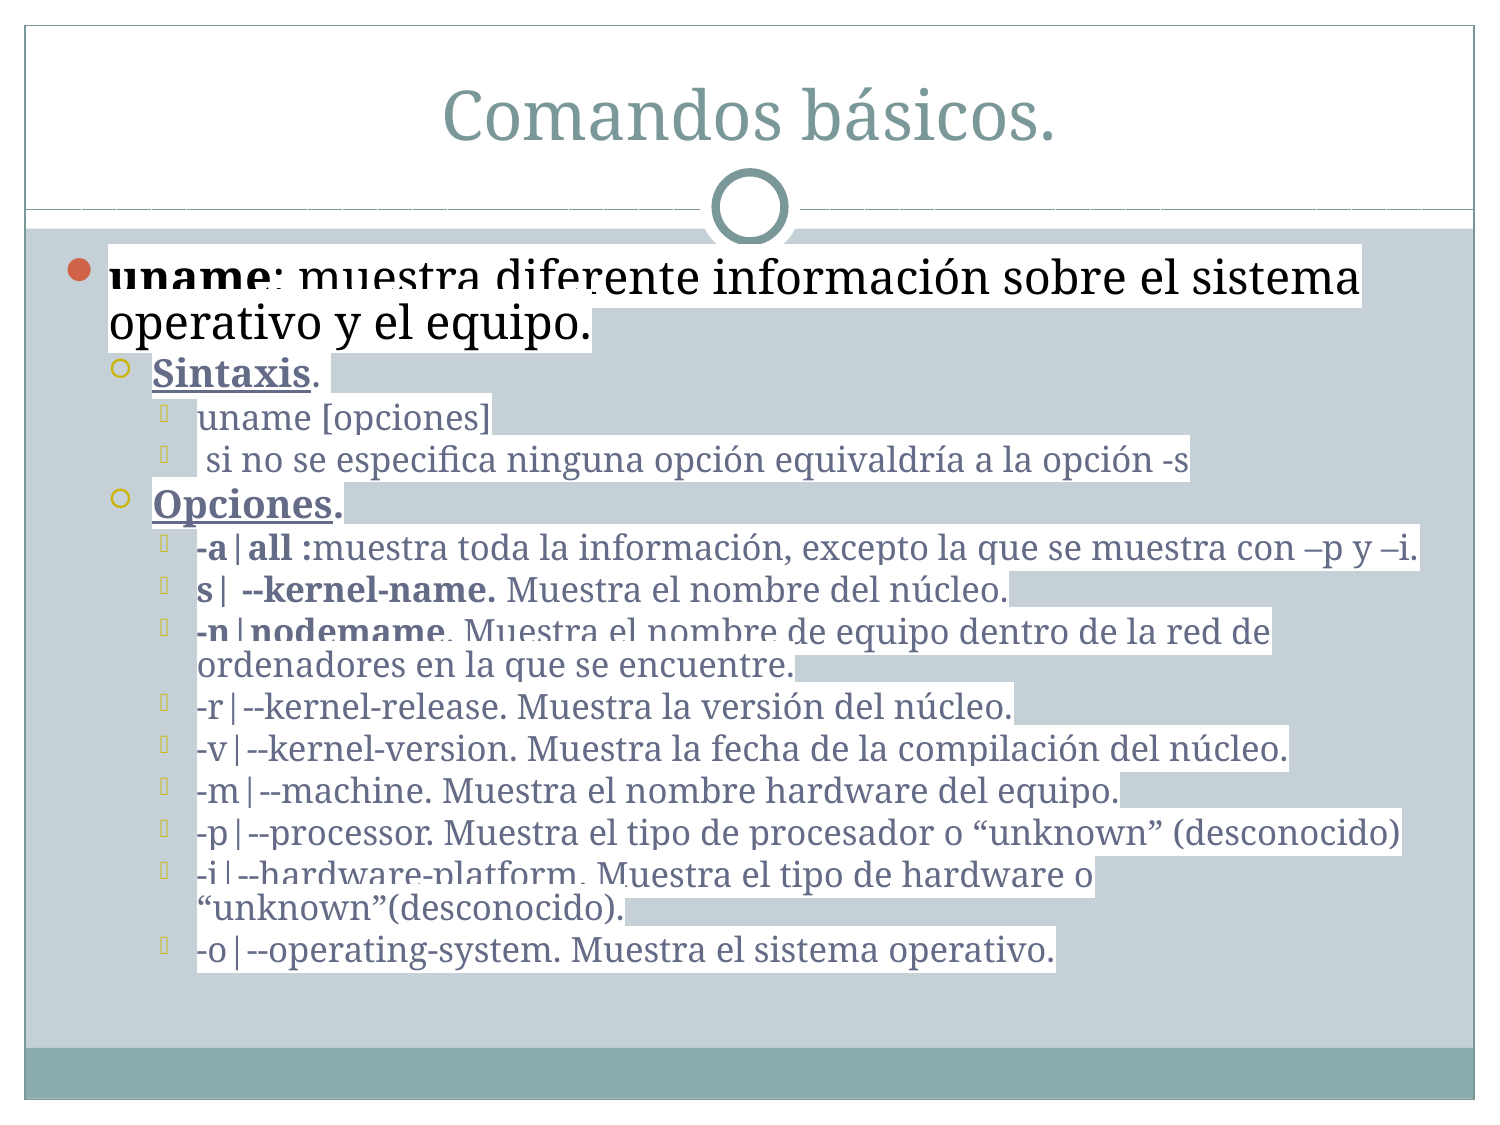

# Comandos básicos.
uname: muestra diferente información sobre el sistema operativo y el equipo.
Sintaxis.
uname [opciones]
 si no se especifica ninguna opción equivaldría a la opción -s
Opciones.
-a|all :muestra toda la información, excepto la que se muestra con –p y –i.
s| --kernel-name. Muestra el nombre del núcleo.
-n|nodemame. Muestra el nombre de equipo dentro de la red de ordenadores en la que se encuentre.
-r|--kernel-release. Muestra la versión del núcleo.
-v|--kernel-version. Muestra la fecha de la compilación del núcleo.
-m|--machine. Muestra el nombre hardware del equipo.
-p|--processor. Muestra el tipo de procesador o “unknown” (desconocido)
-i|--hardware-platform. Muestra el tipo de hardware o “unknown”(desconocido).
-o|--operating-system. Muestra el sistema operativo.